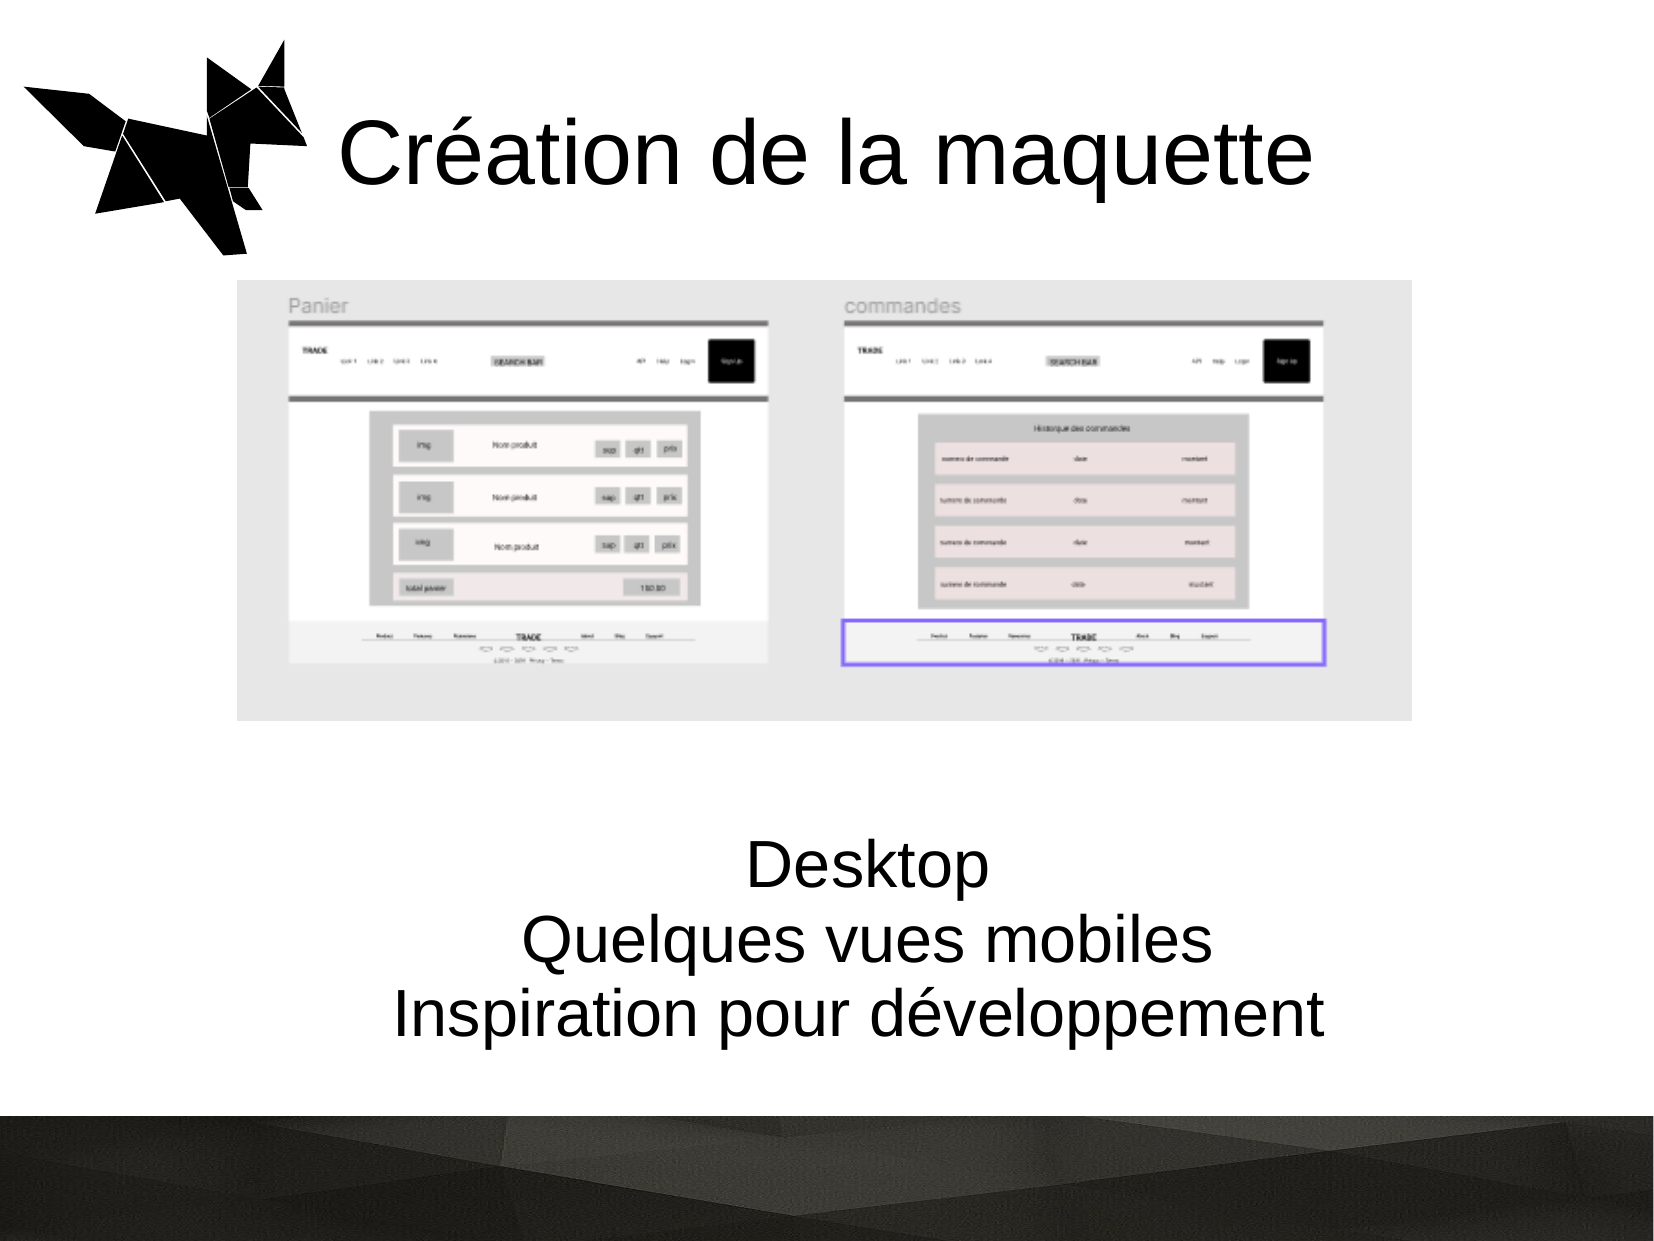

# Création de la maquette
Desktop
Quelques vues mobiles
Inspiration pour développement